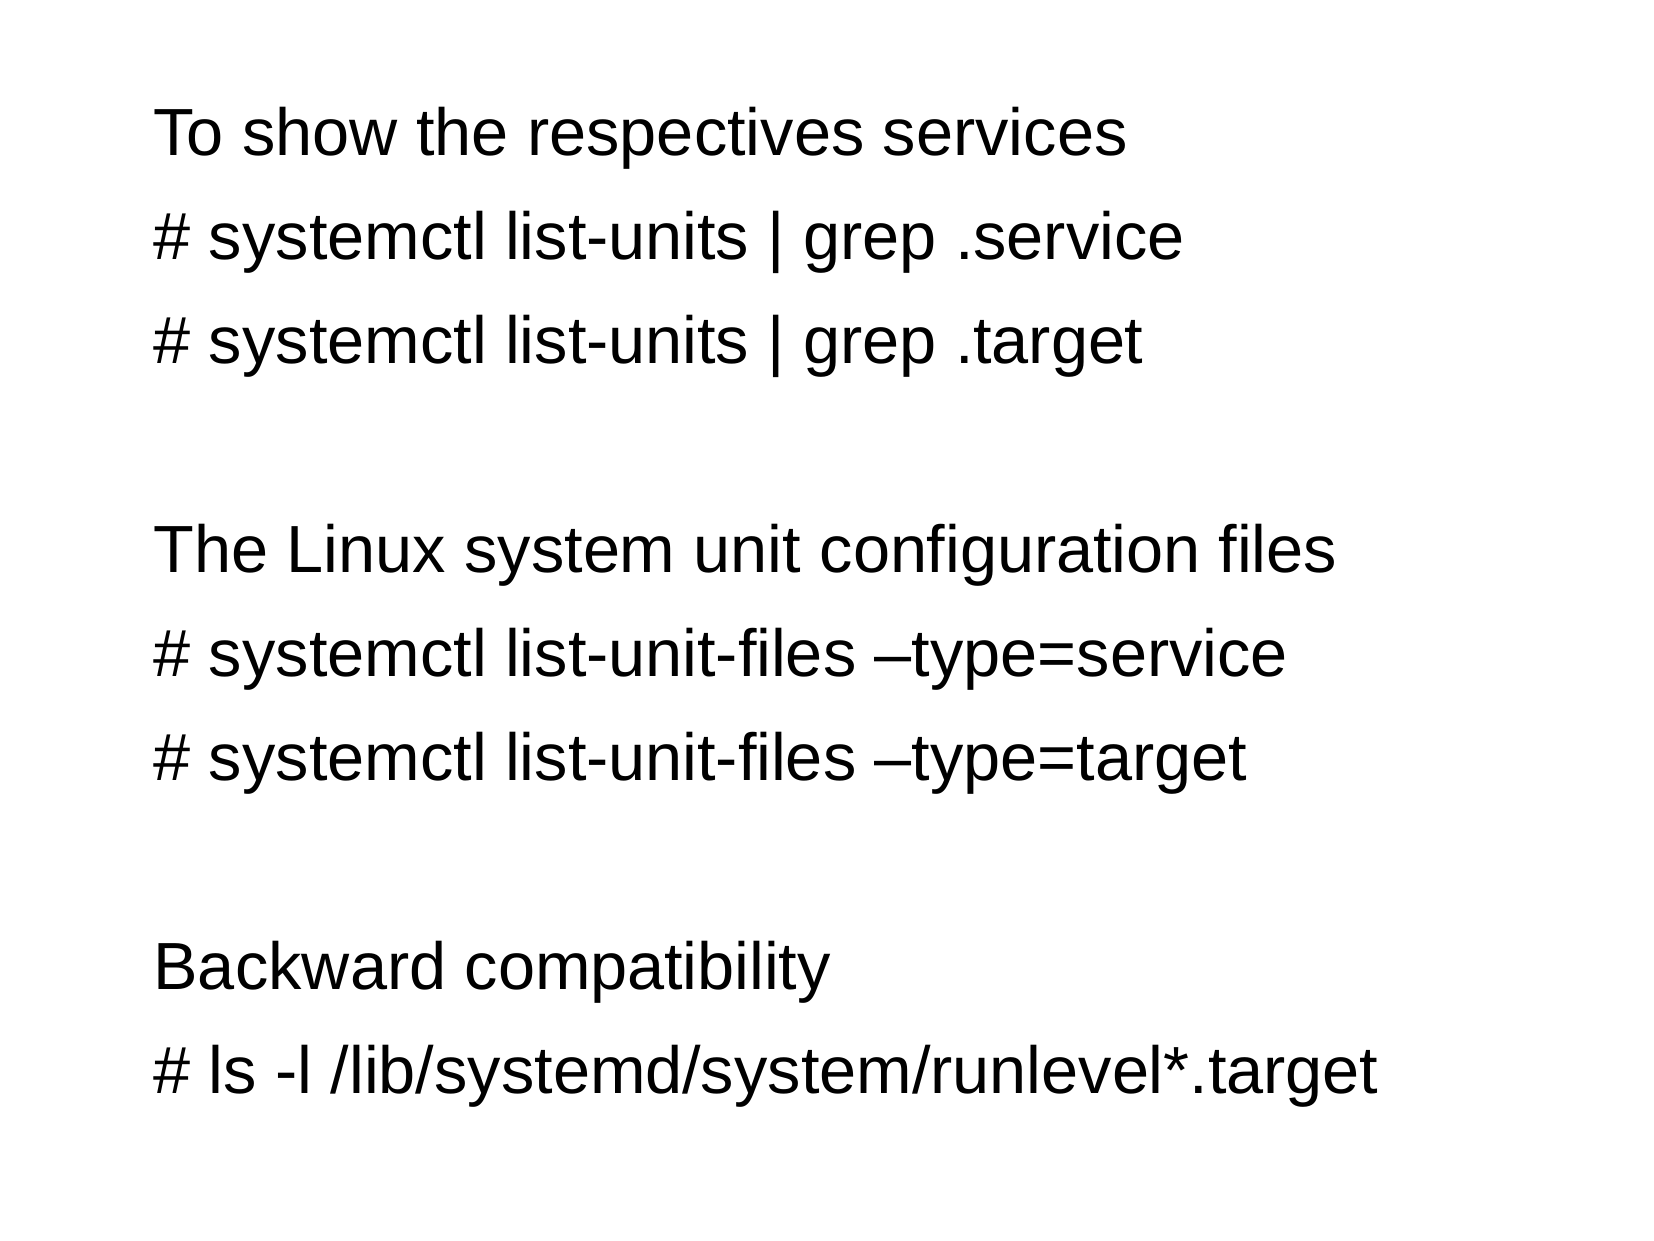

# To show the respectives services
# systemctl list-units | grep .service
# systemctl list-units | grep .target
The Linux system unit configuration files
# systemctl list-unit-files –type=service
# systemctl list-unit-files –type=target
Backward compatibility
# ls -l /lib/systemd/system/runlevel*.target